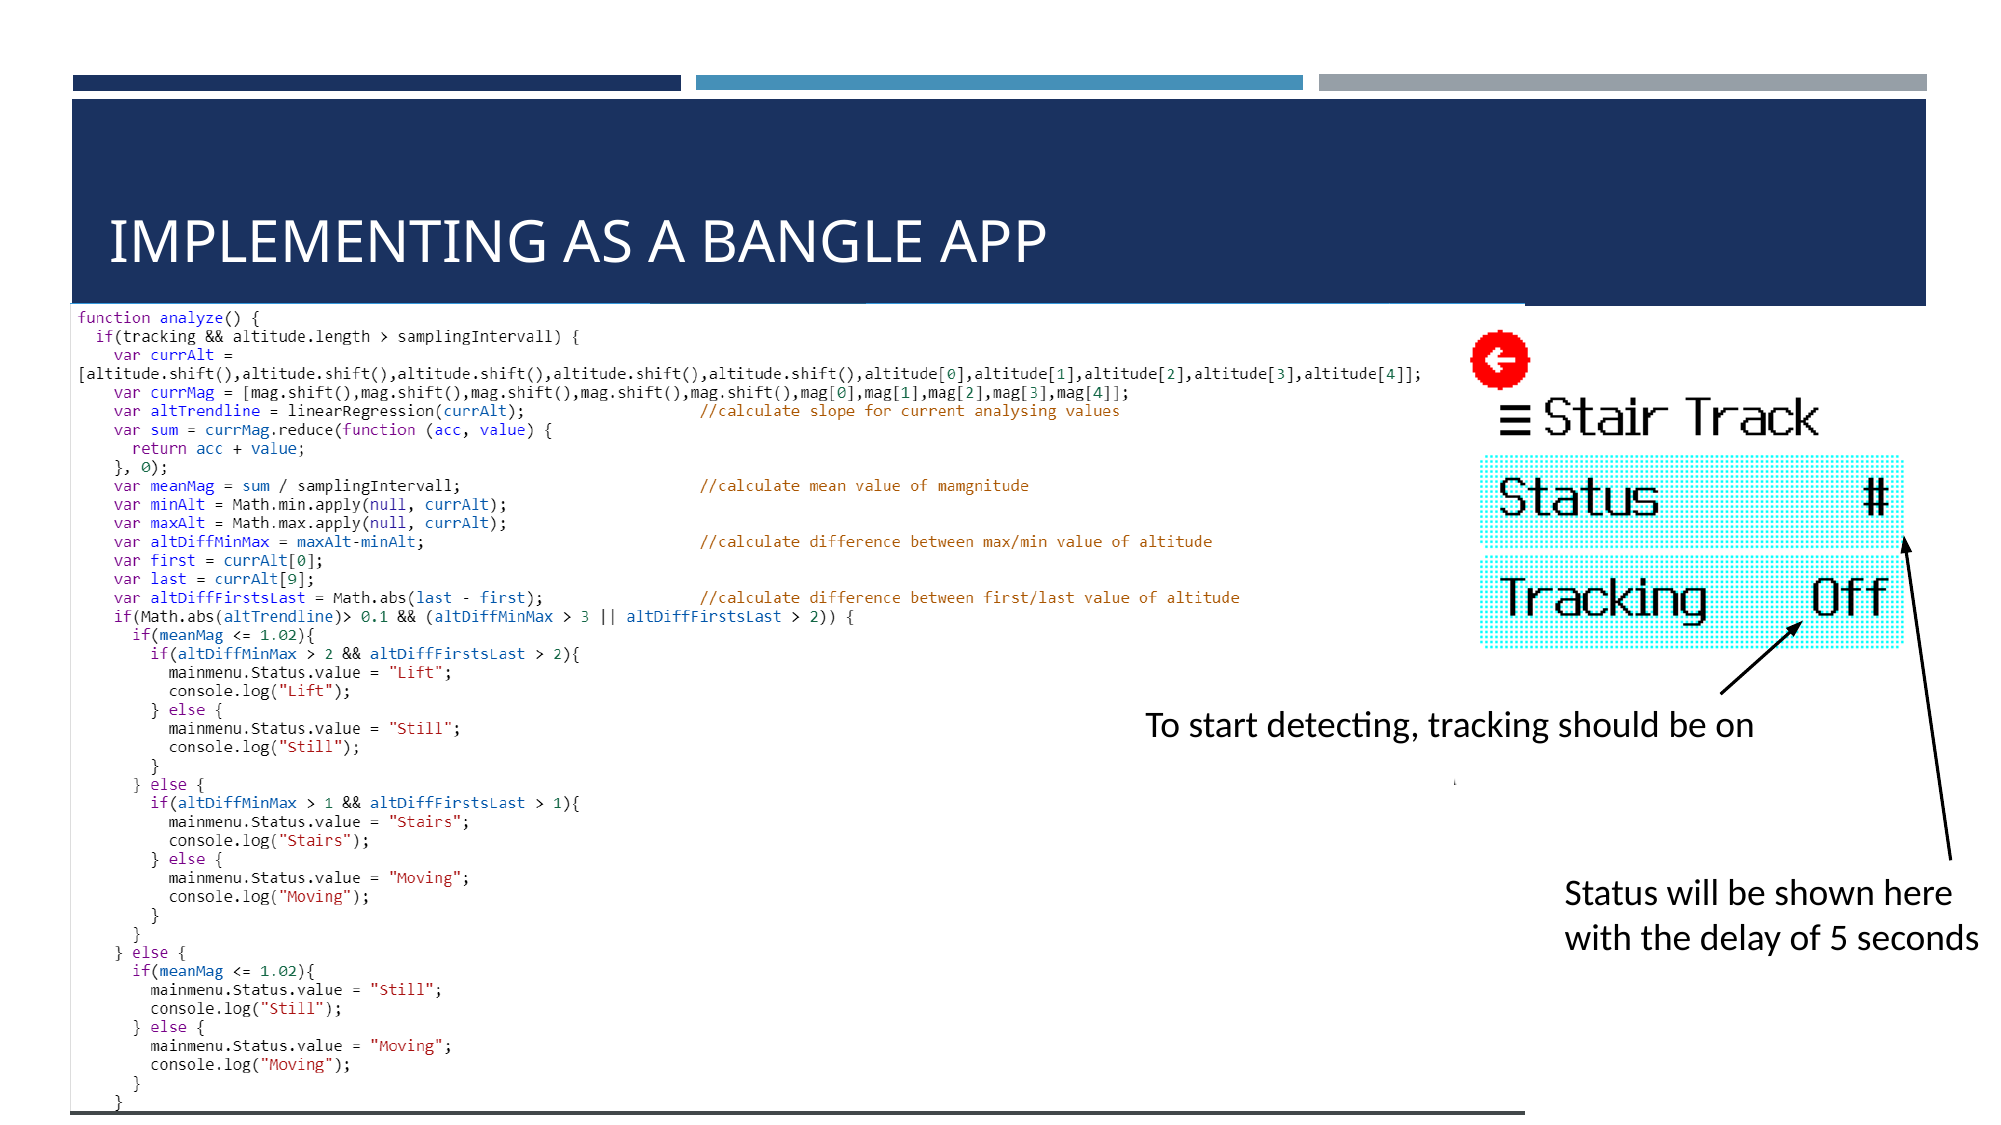

# Implementing as a Bangle App
To start detecting, tracking should be on
Status will be shown here
with the delay of 5 seconds